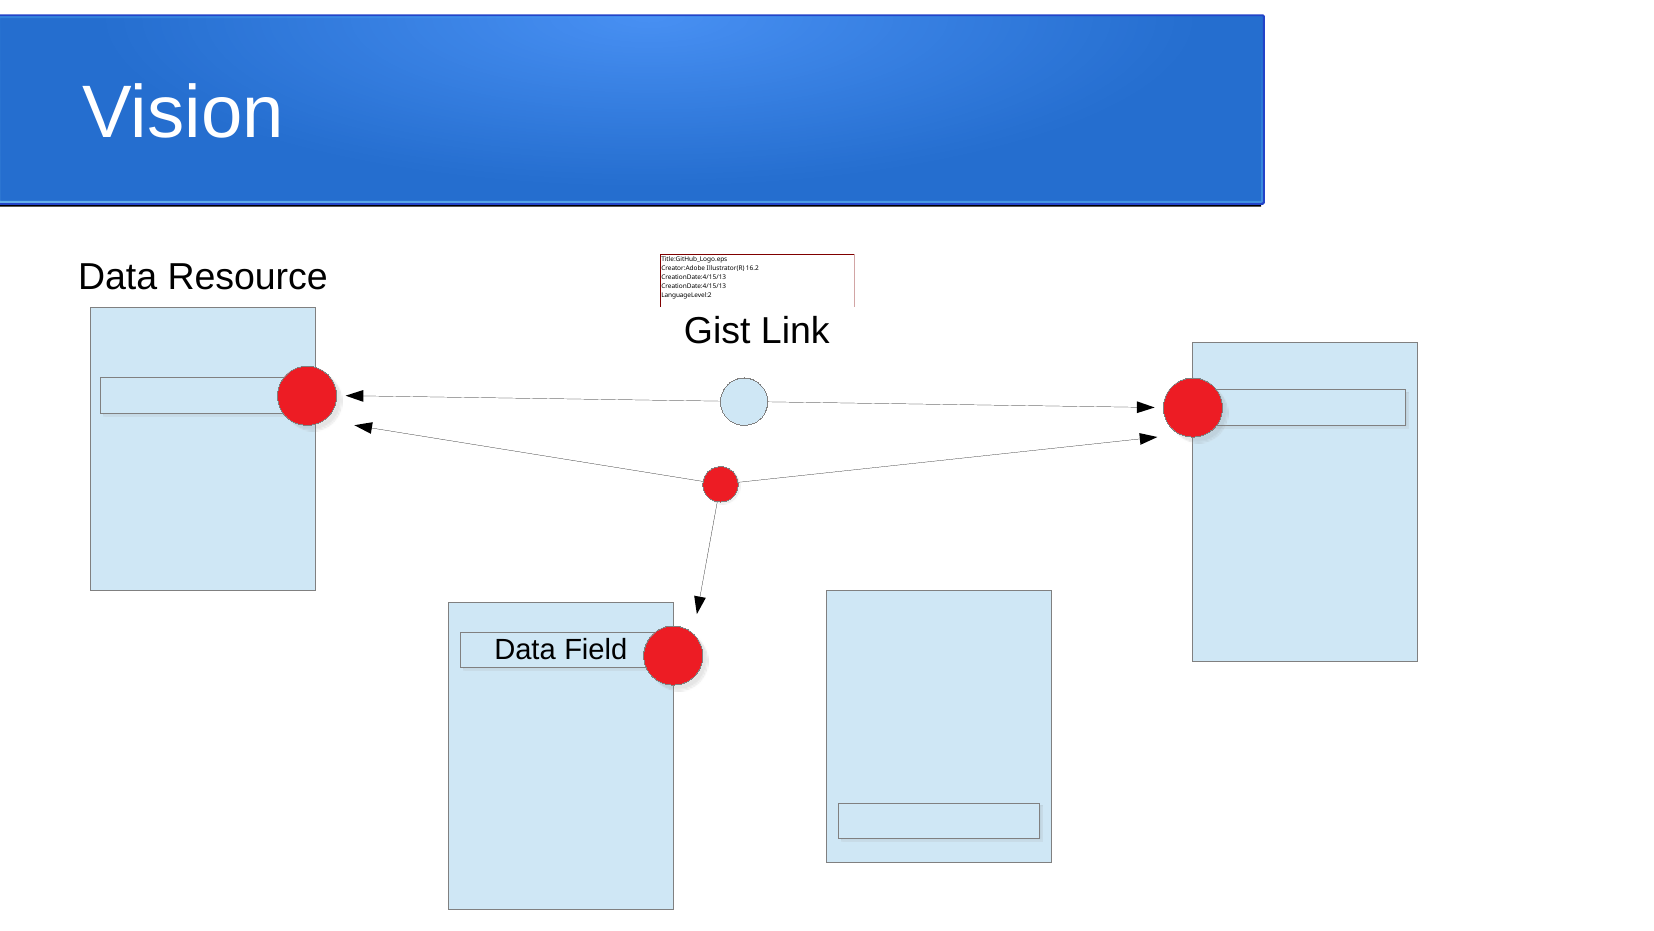

# Vision
Data Resource
Gist Link
Data Field